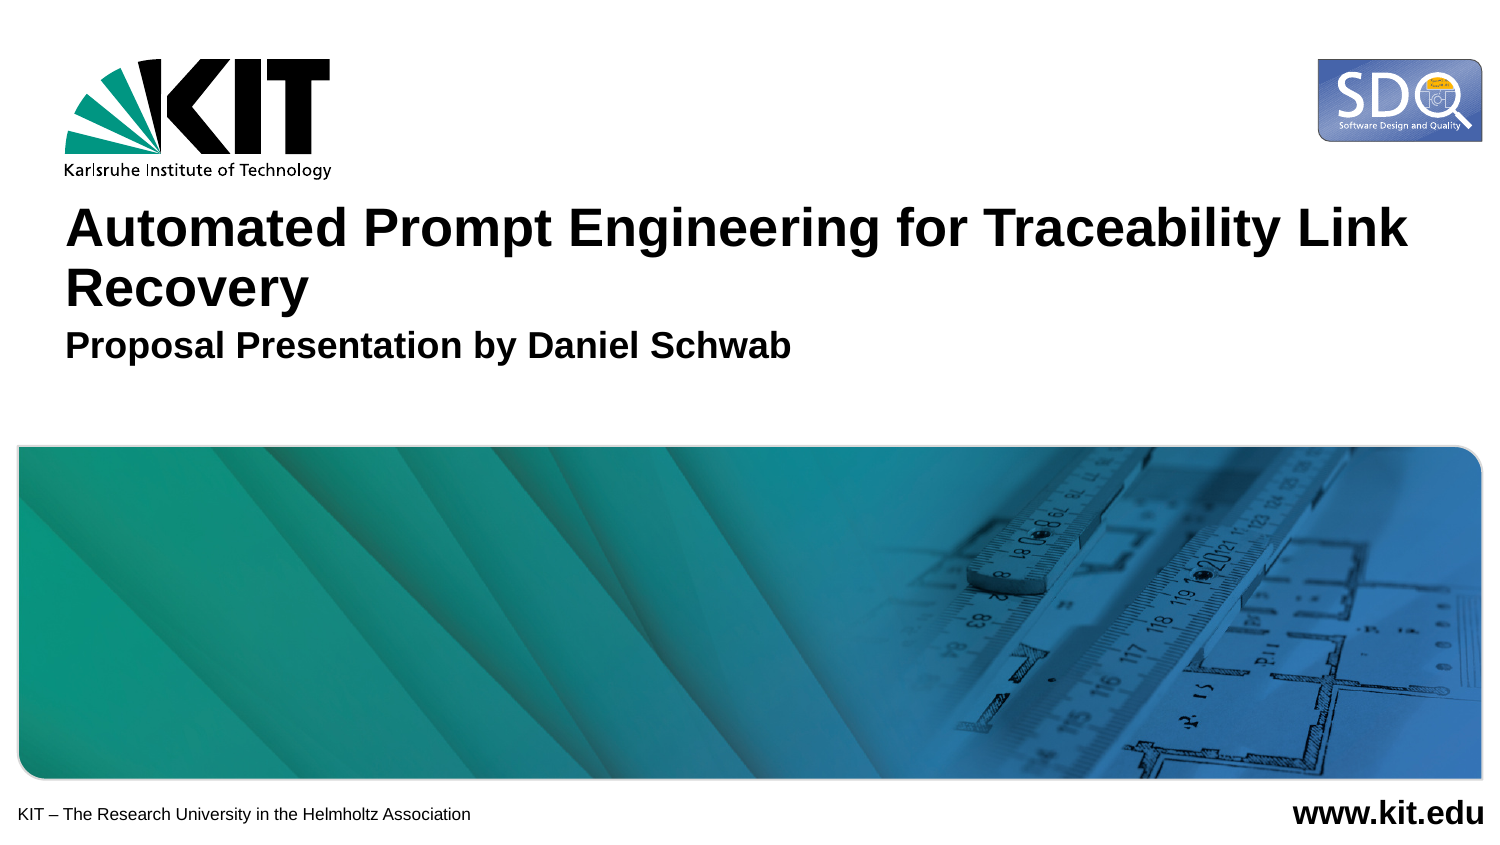

# Automated Prompt Engineering for Traceability Link Recovery
Proposal Presentation by Daniel Schwab